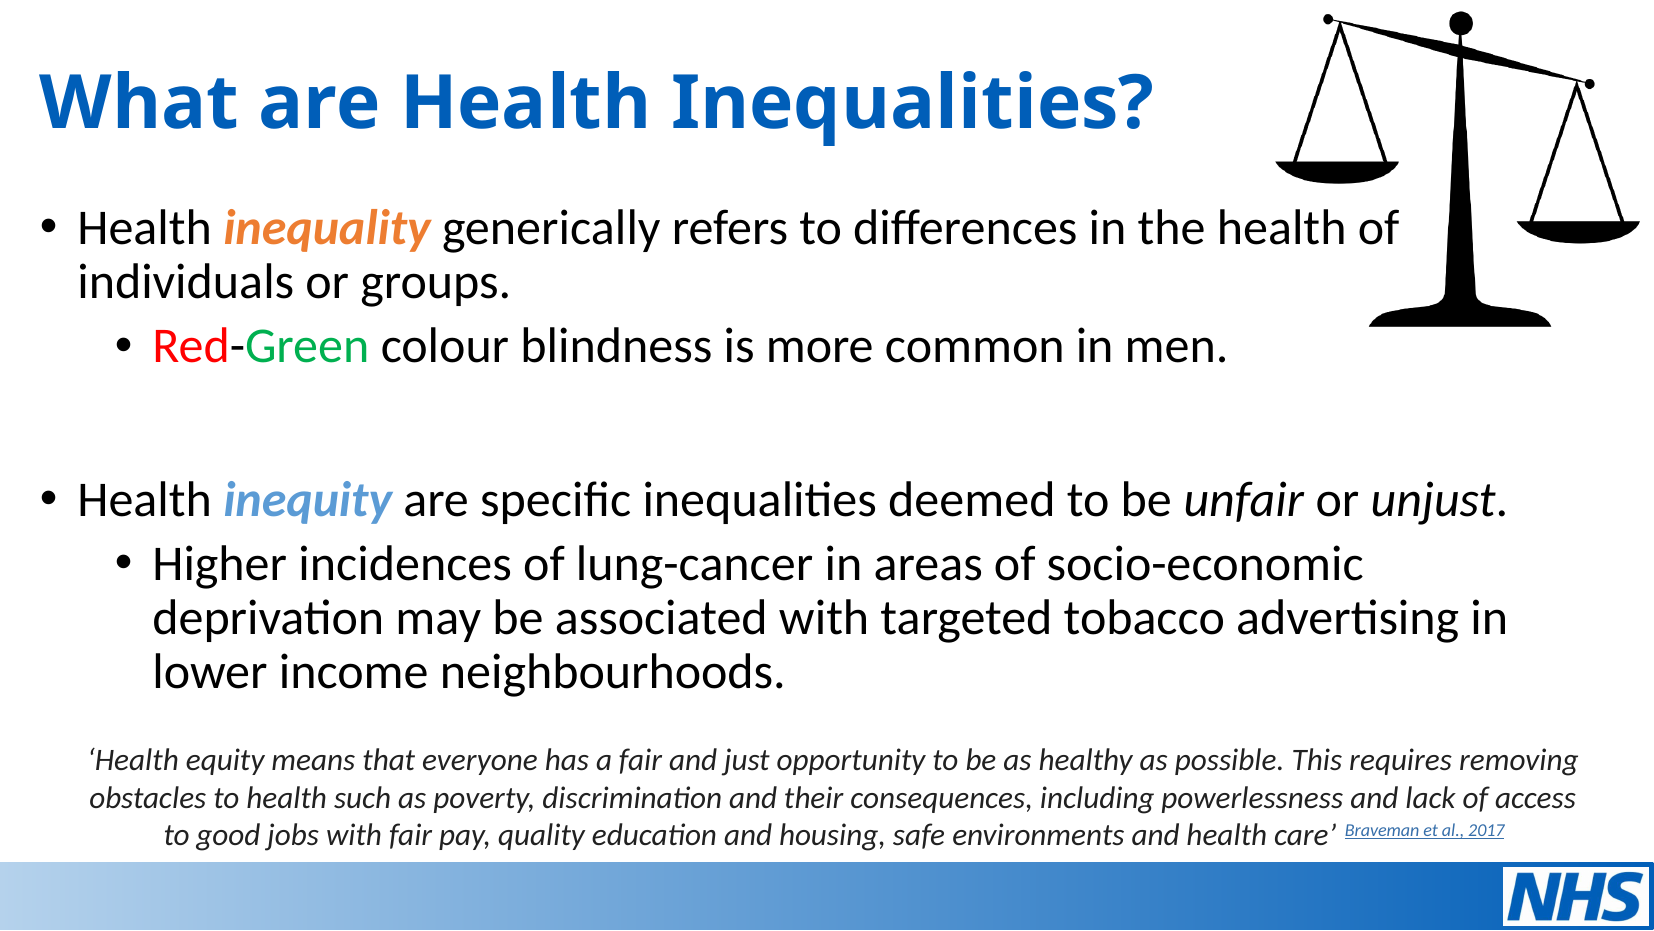

What are Health Inequalities?
# Health inequality generically refers to differences in the health of individuals or groups.
Red-Green colour blindness is more common in men.
Health inequity are specific inequalities deemed to be unfair or unjust.
Higher incidences of lung-cancer in areas of socio-economic deprivation may be associated with targeted tobacco advertising in lower income neighbourhoods.
‘Health equity means that everyone has a fair and just opportunity to be as healthy as possible. This requires removing obstacles to health such as poverty, discrimination and their consequences, including powerlessness and lack of access to good jobs with fair pay, quality education and housing, safe environments and health care’ Braveman et al., 2017